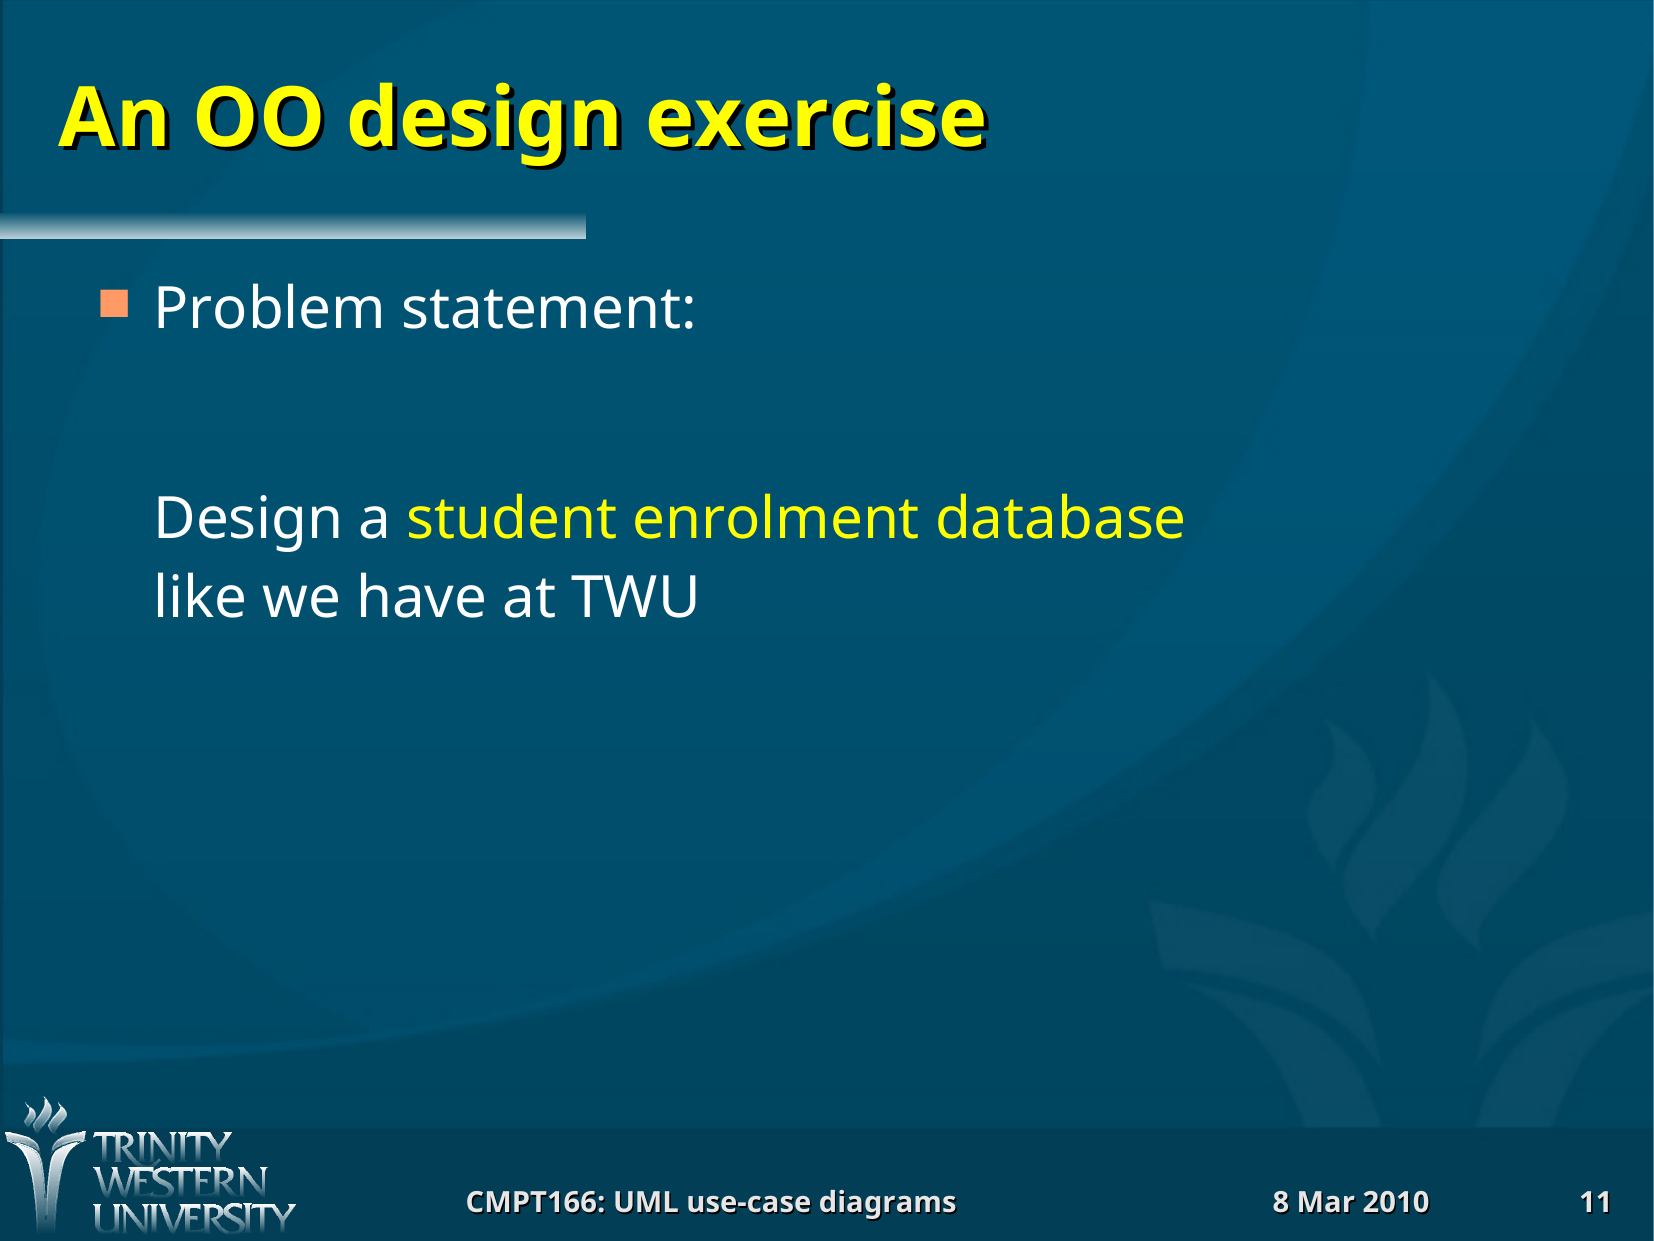

# An OO design exercise
Problem statement:
Design a student enrolment database
like we have at TWU
CMPT166: UML use-case diagrams
8 Mar 2010
11